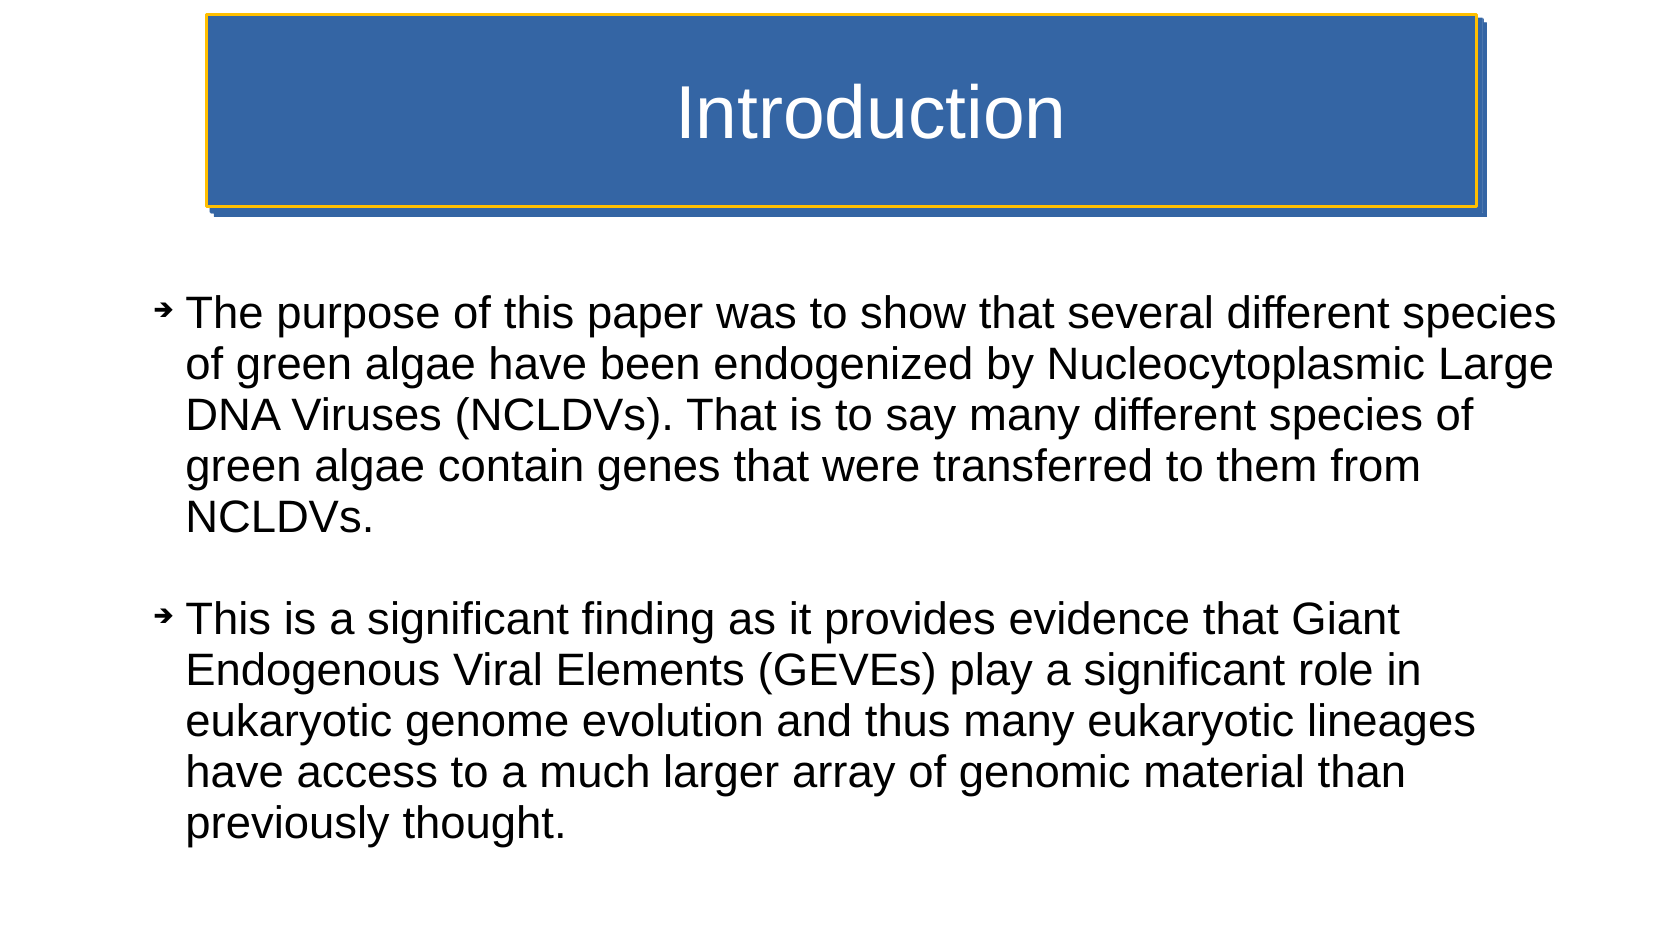

# Introduction
The purpose of this paper was to show that several different species of green algae have been endogenized by Nucleocytoplasmic Large DNA Viruses (NCLDVs). That is to say many different species of green algae contain genes that were transferred to them from NCLDVs.
This is a significant finding as it provides evidence that Giant Endogenous Viral Elements (GEVEs) play a significant role in eukaryotic genome evolution and thus many eukaryotic lineages have access to a much larger array of genomic material than previously thought.